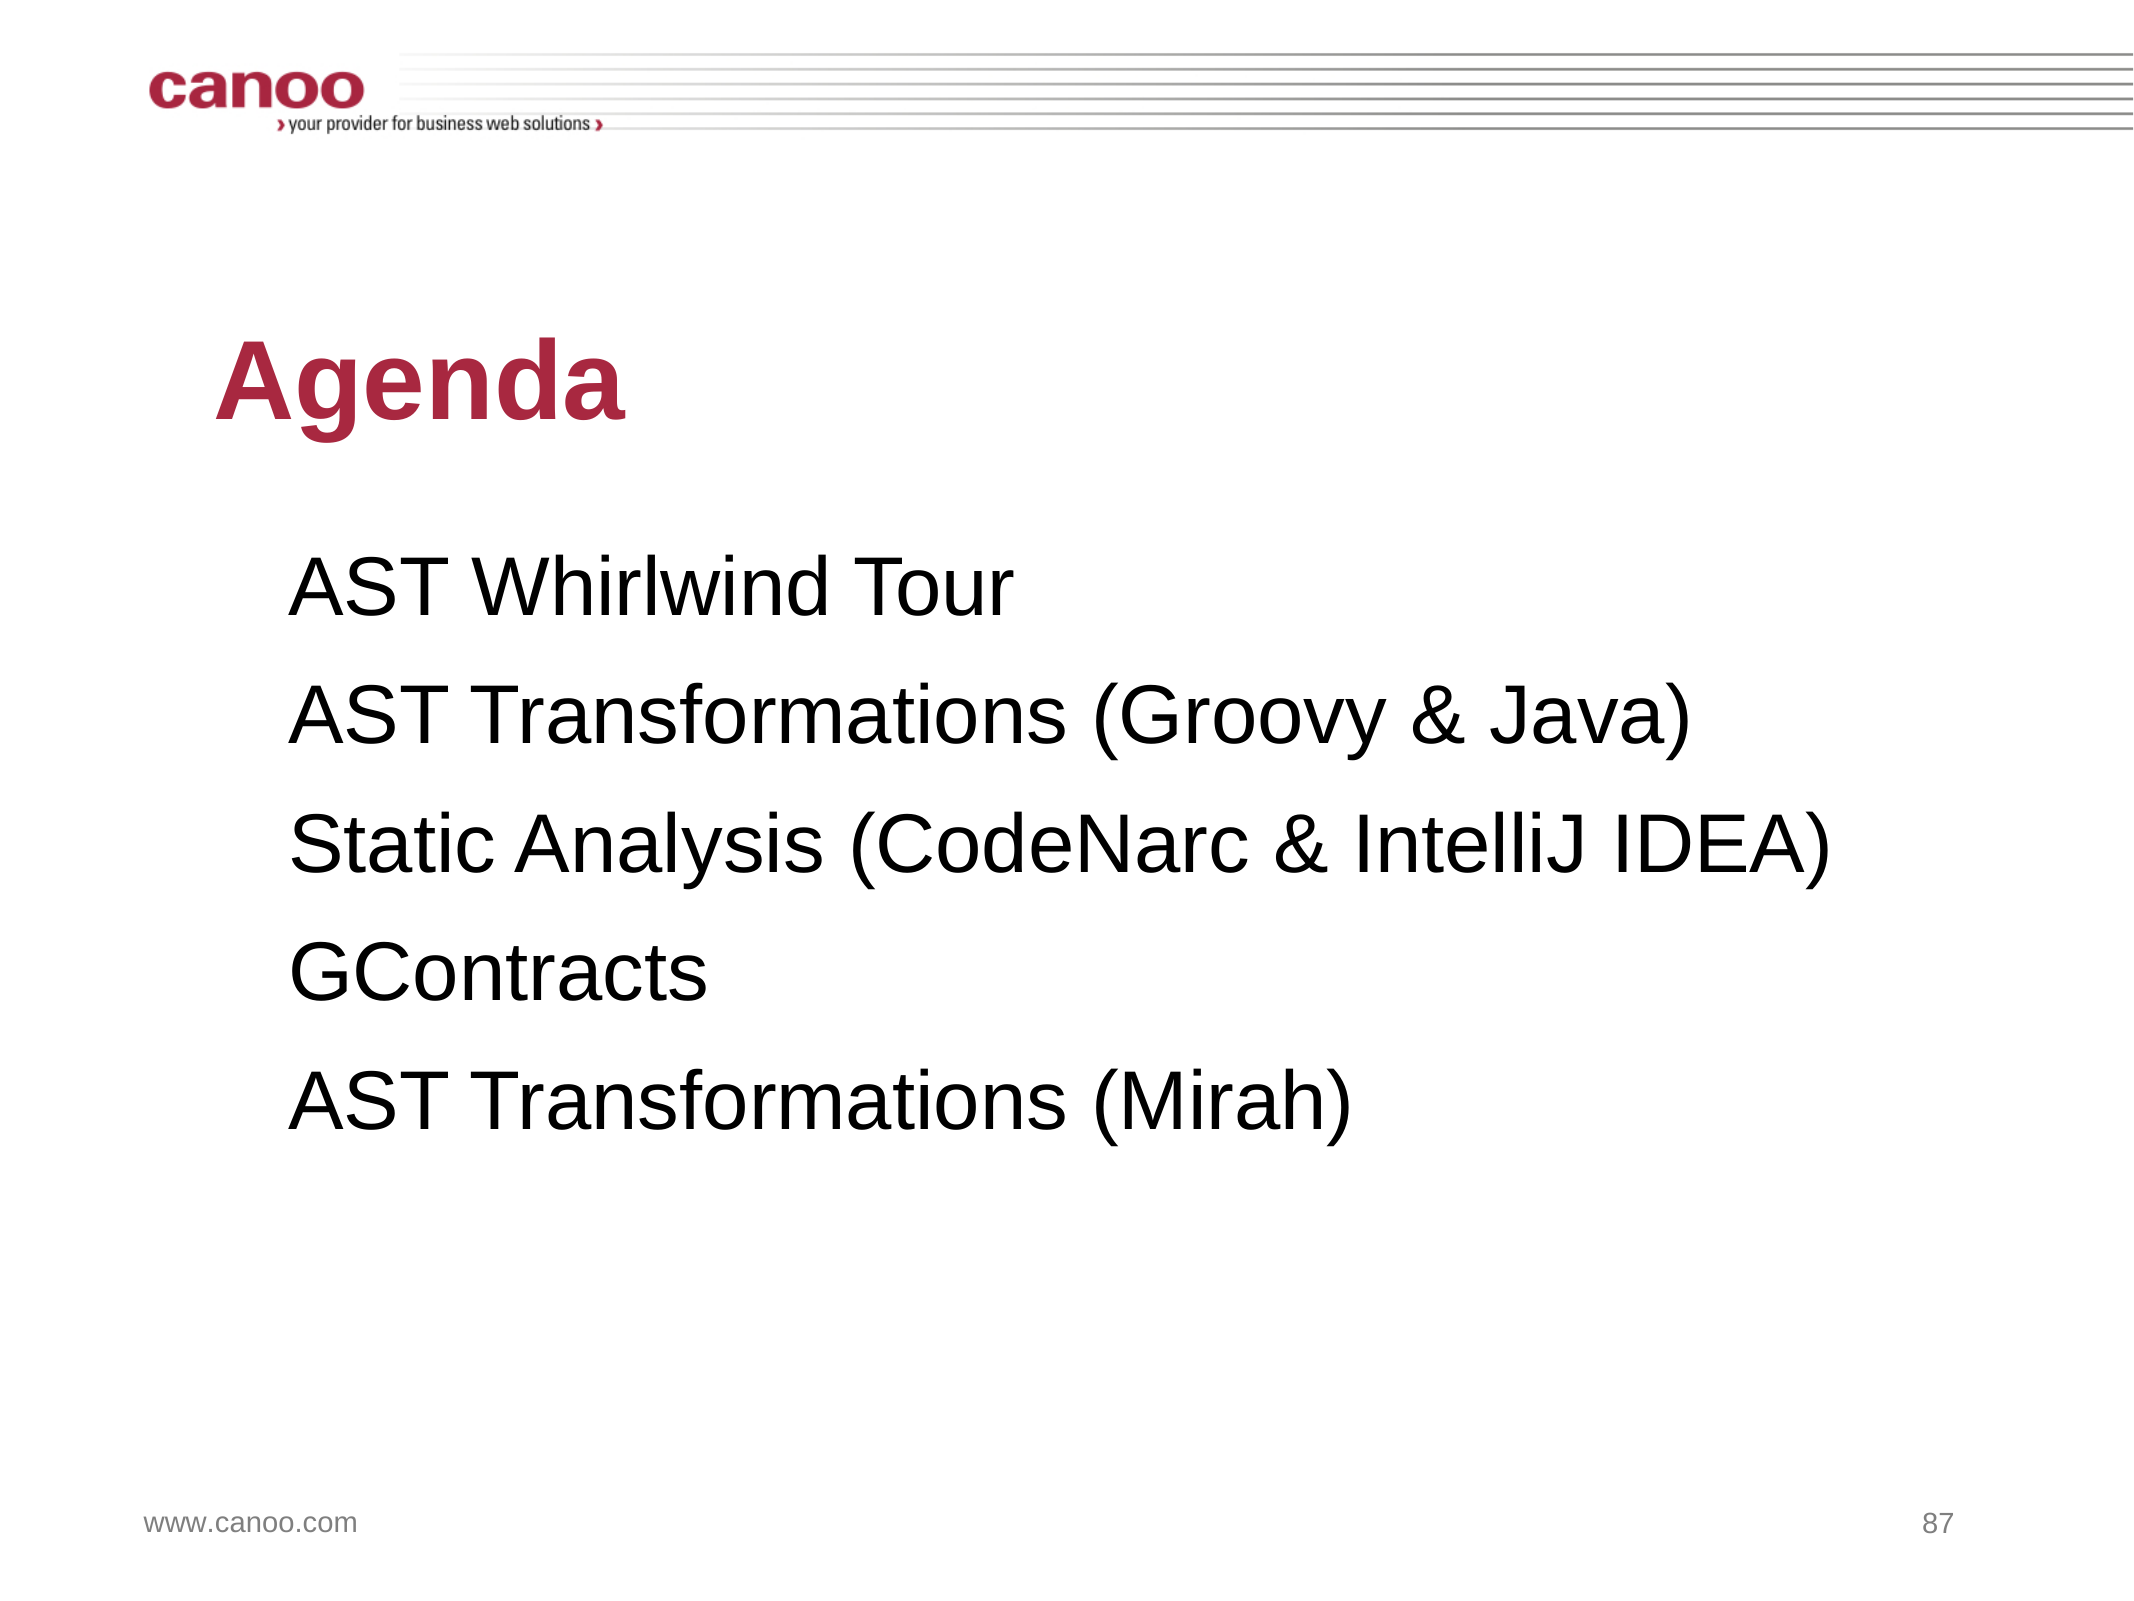

# Agenda
AST Whirlwind Tour
AST Transformations (Groovy & Java)
Static Analysis (CodeNarc & IntelliJ IDEA)
GContracts
AST Transformations (Mirah)